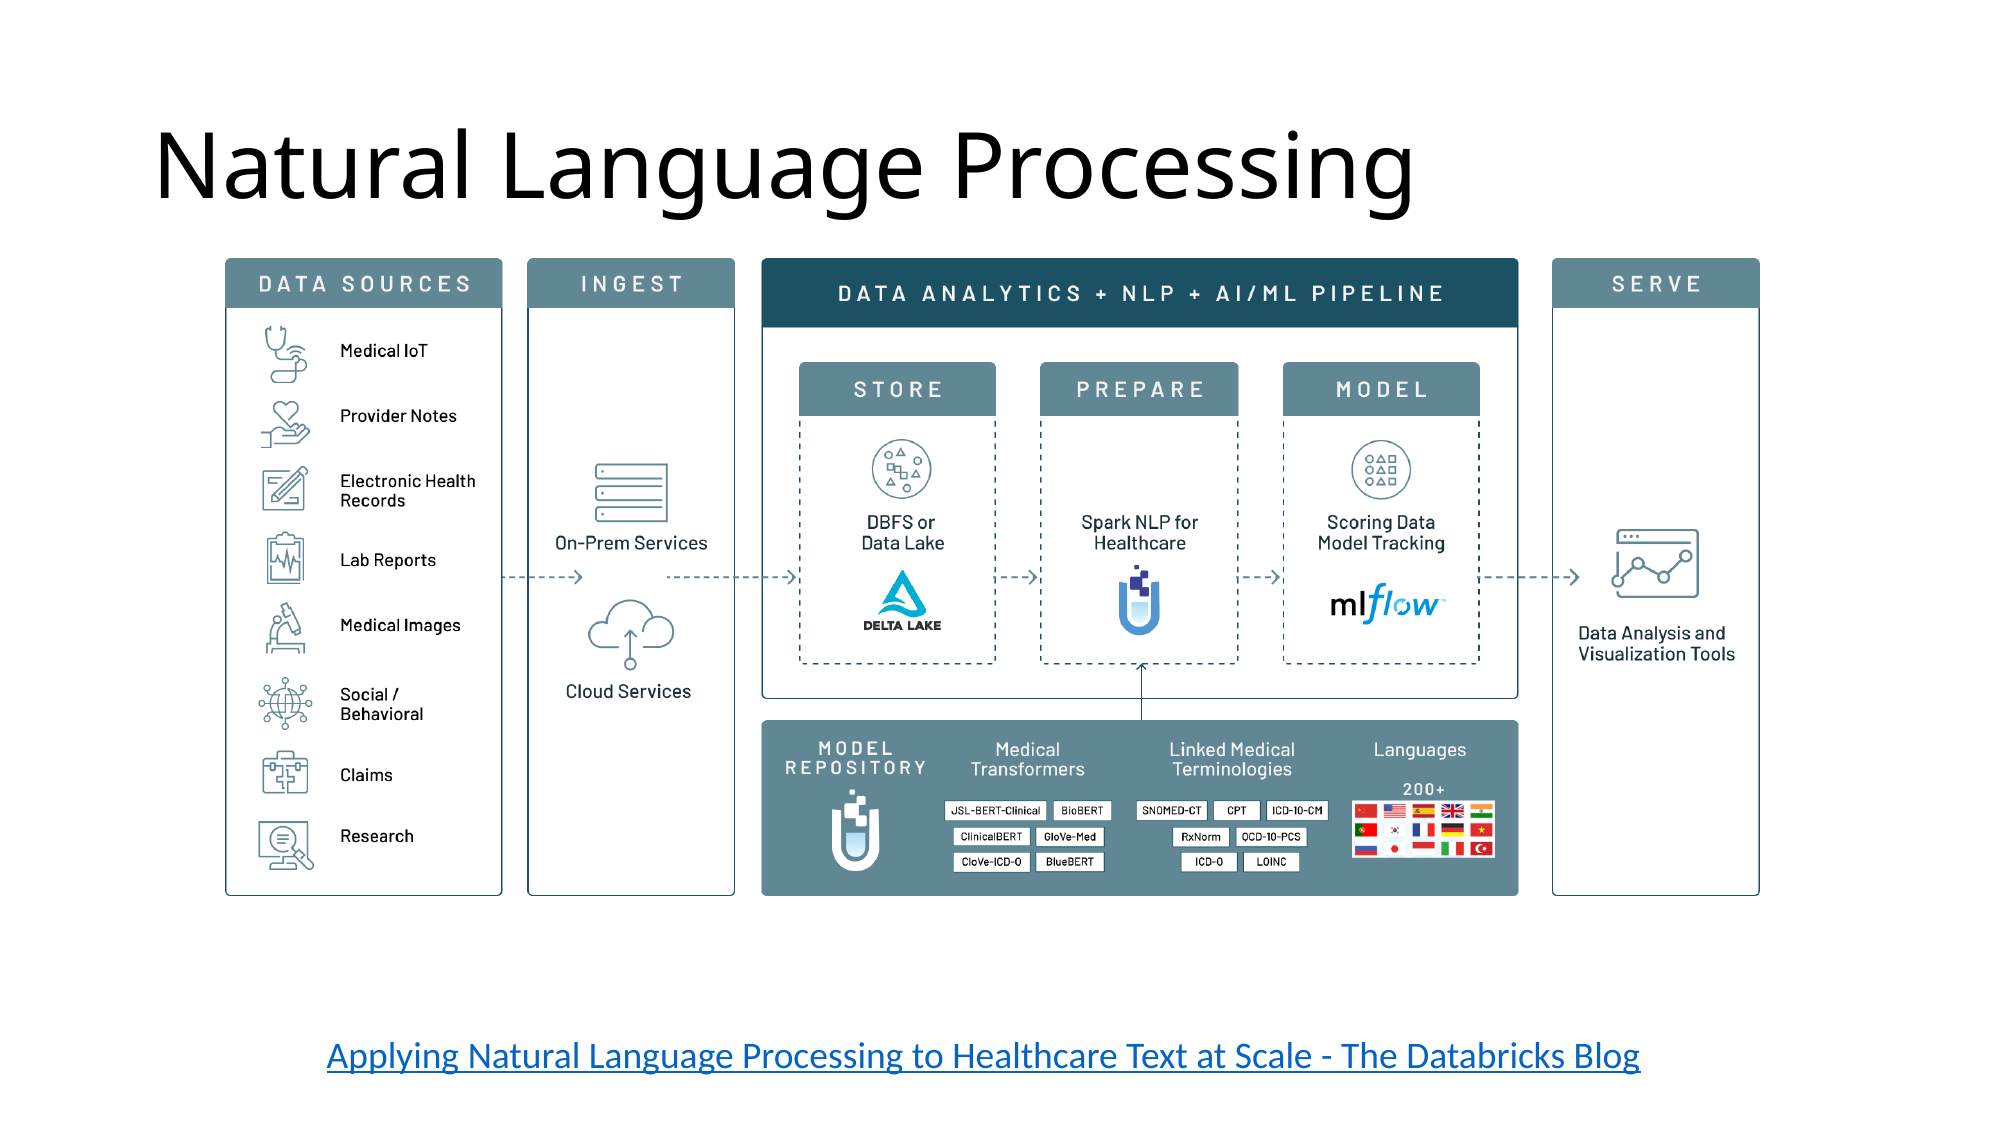

# Natural Language Processing
Applying Natural Language Processing to Healthcare Text at Scale - The Databricks Blog